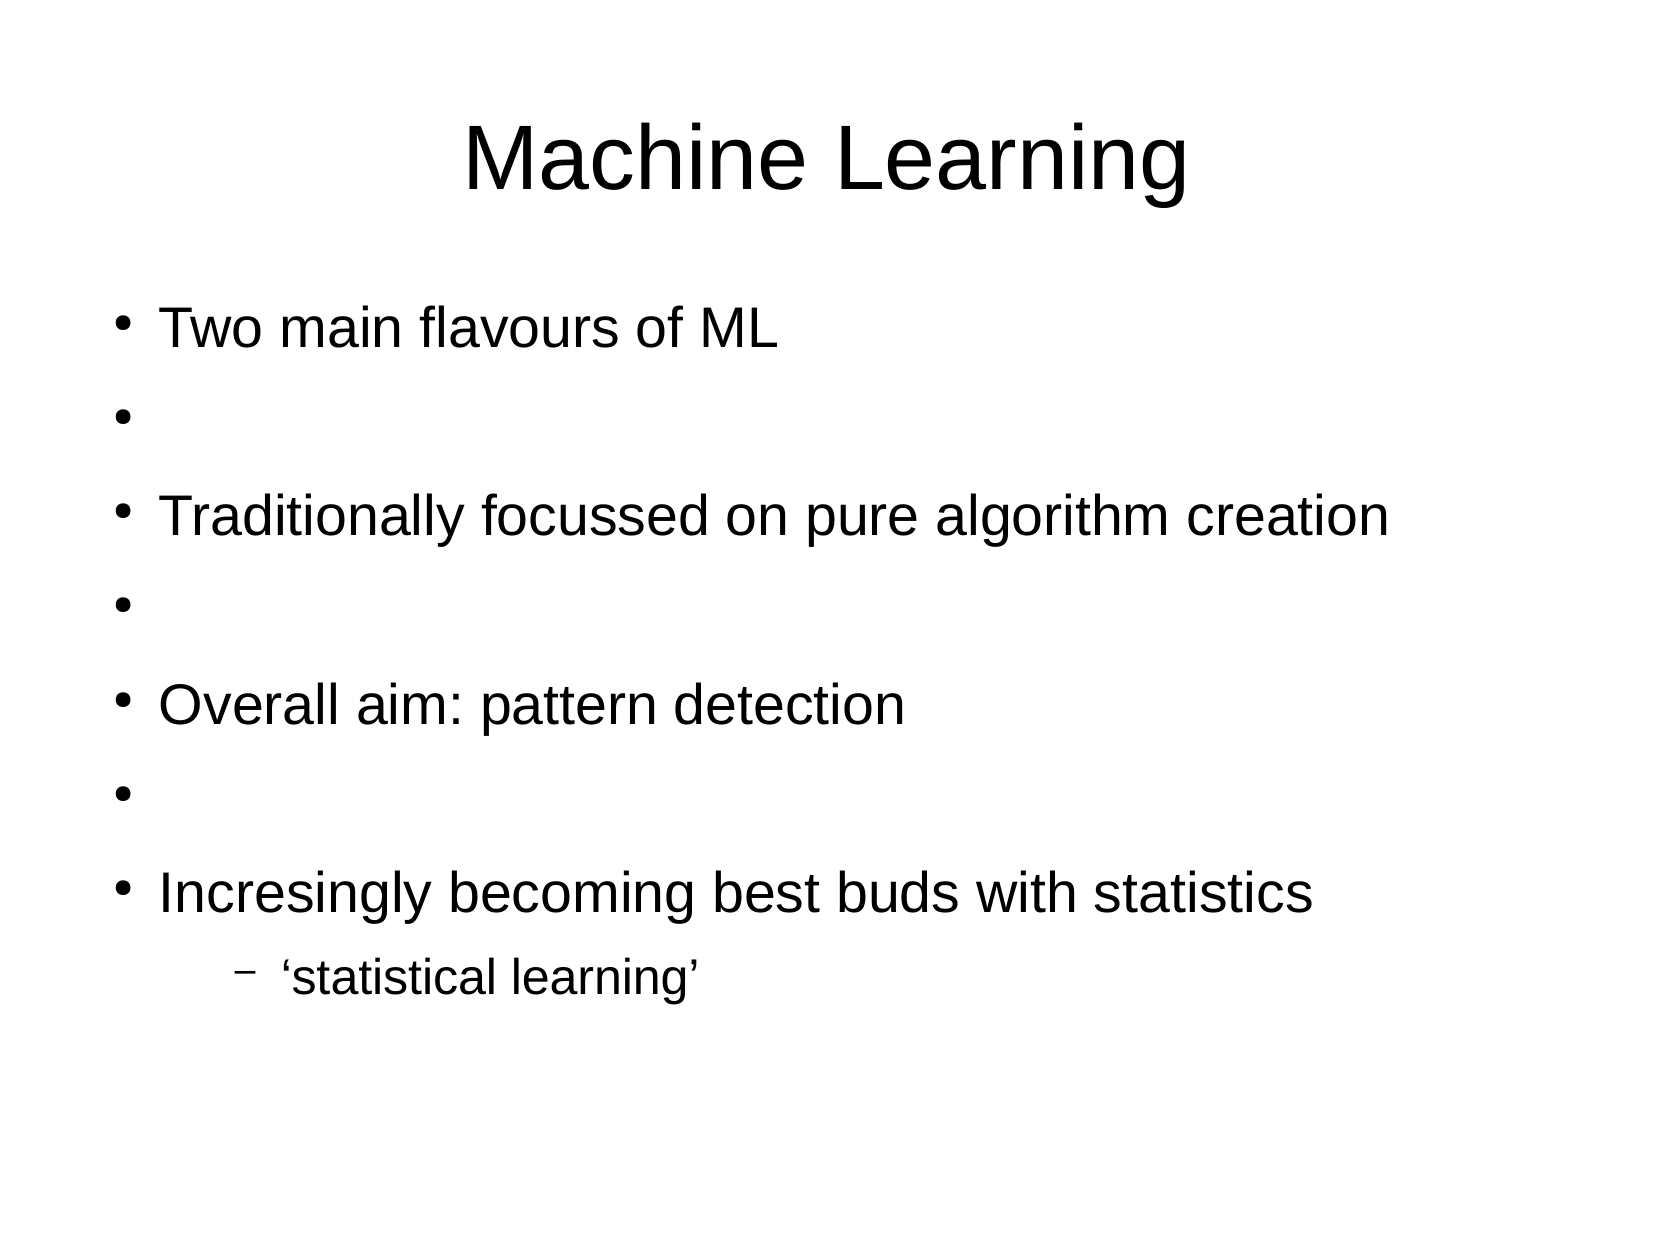

# Machine Learning
Two main flavours of ML
Traditionally focussed on pure algorithm creation
Overall aim: pattern detection
Incresingly becoming best buds with statistics
‘statistical learning’